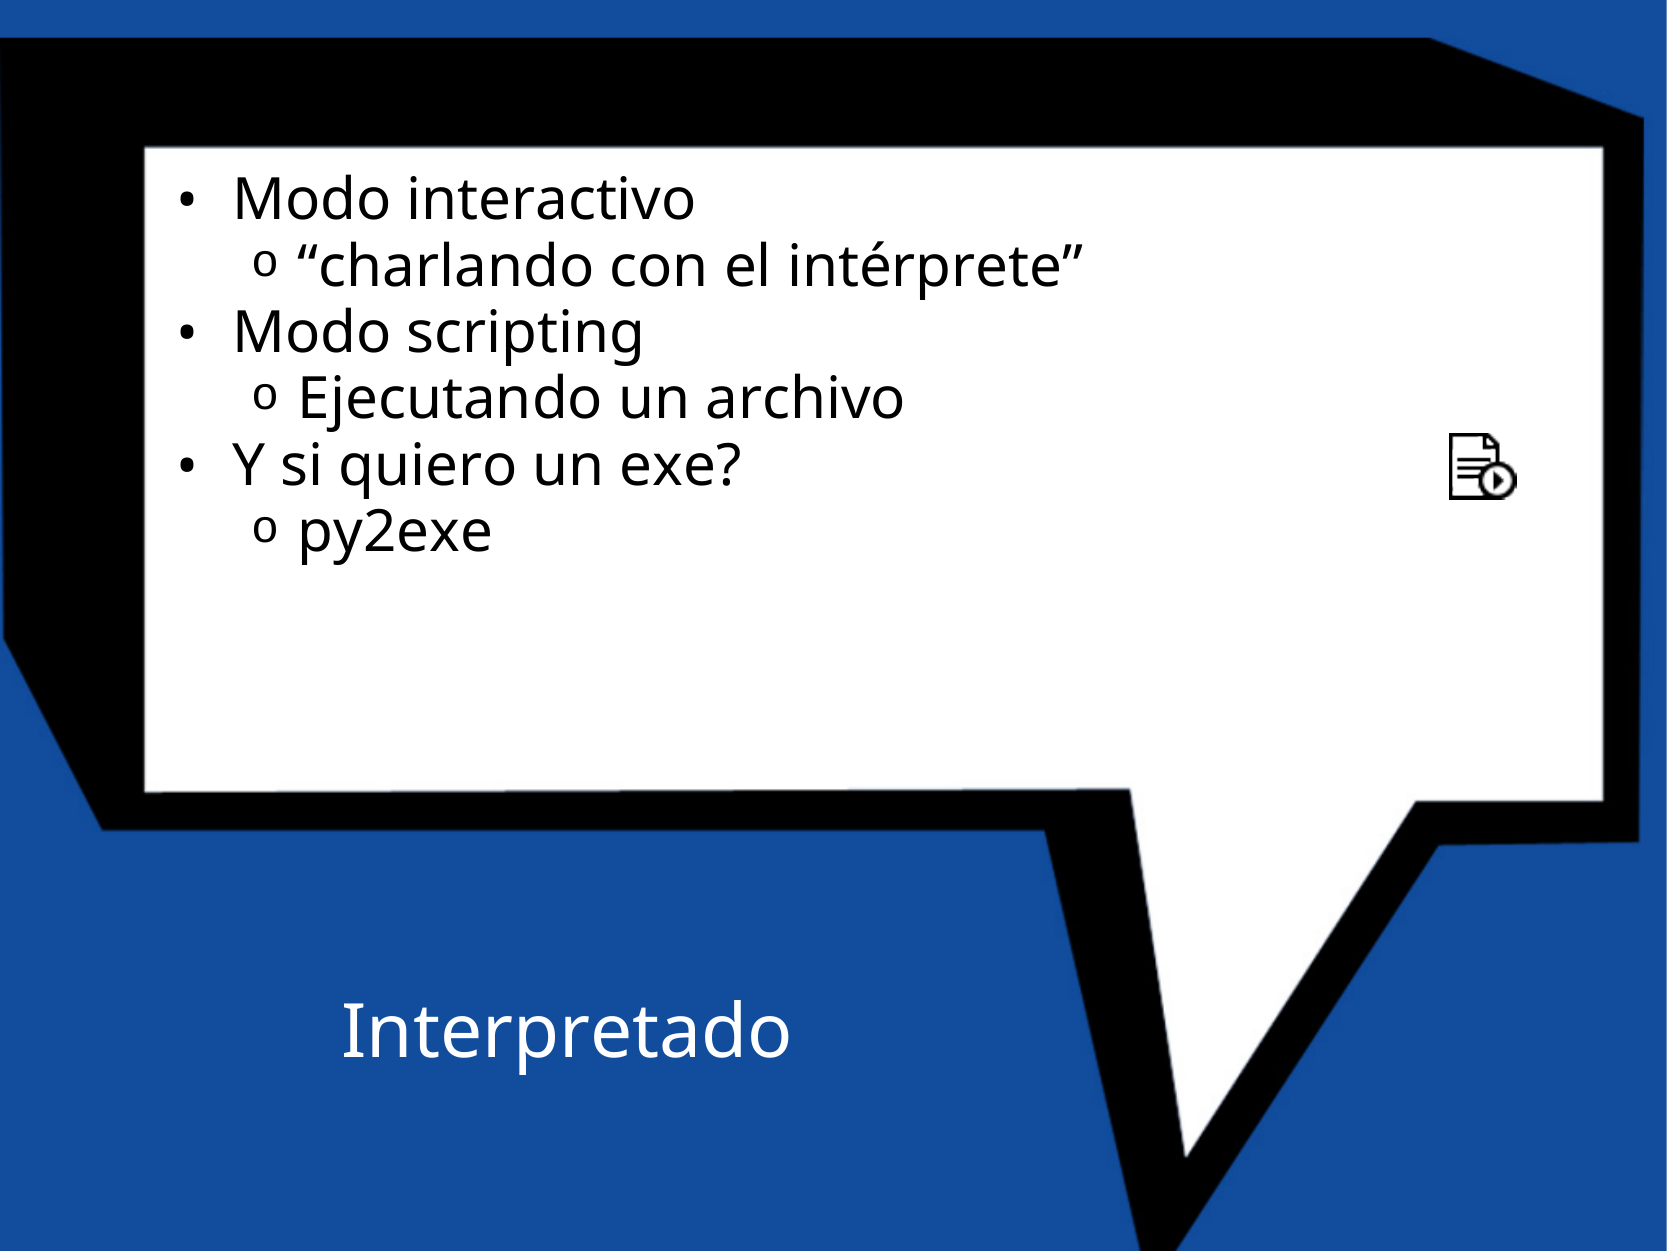

Modo interactivo
“charlando con el intérprete”
Modo scripting
Ejecutando un archivo
Y si quiero un exe?
py2exe
# Interpretado